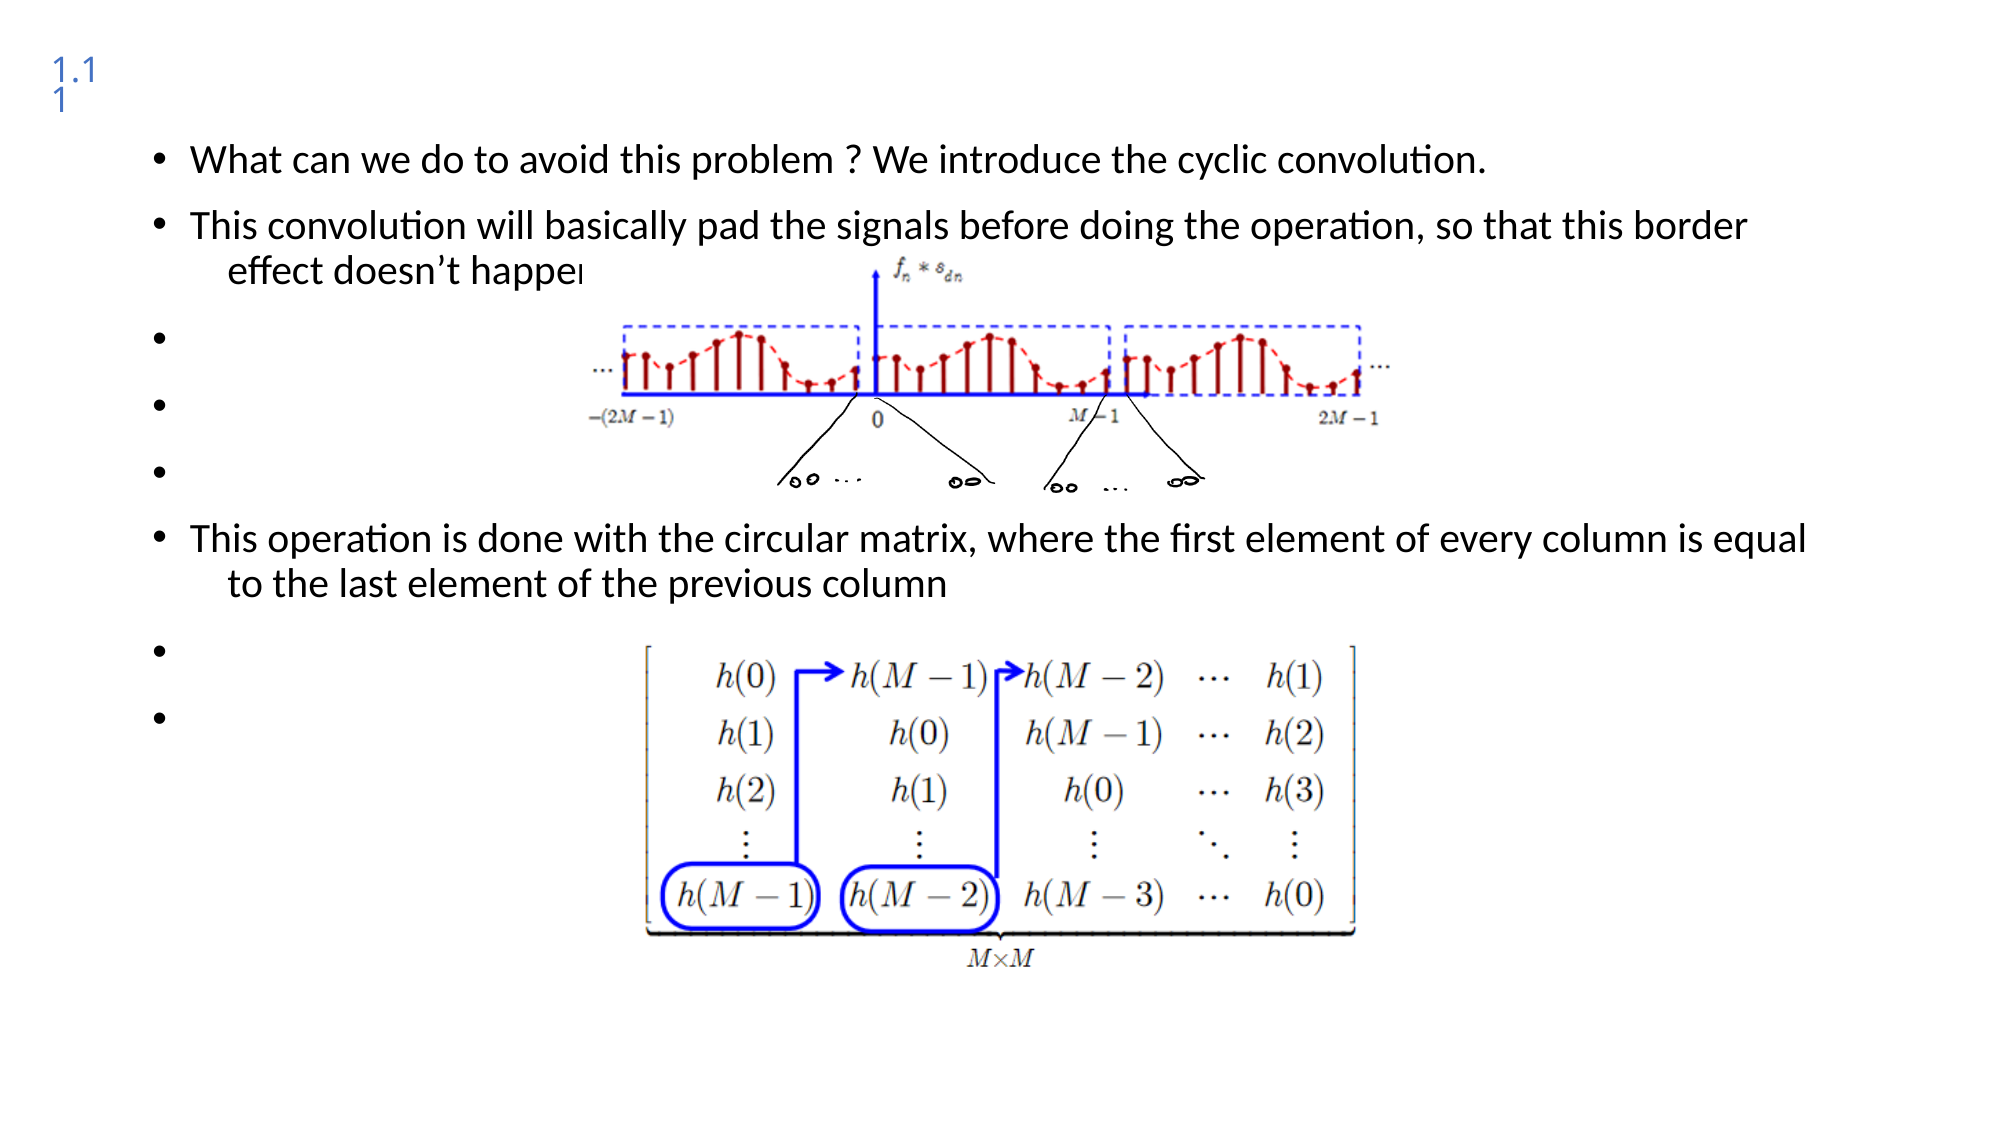

1.11
# What can we do to avoid this problem ? We introduce the cyclic convolution.
This convolution will basically pad the signals before doing the operation, so that this border effect doesn’t happen.
This operation is done with the circular matrix, where the first element of every column is equal to the last element of the previous column